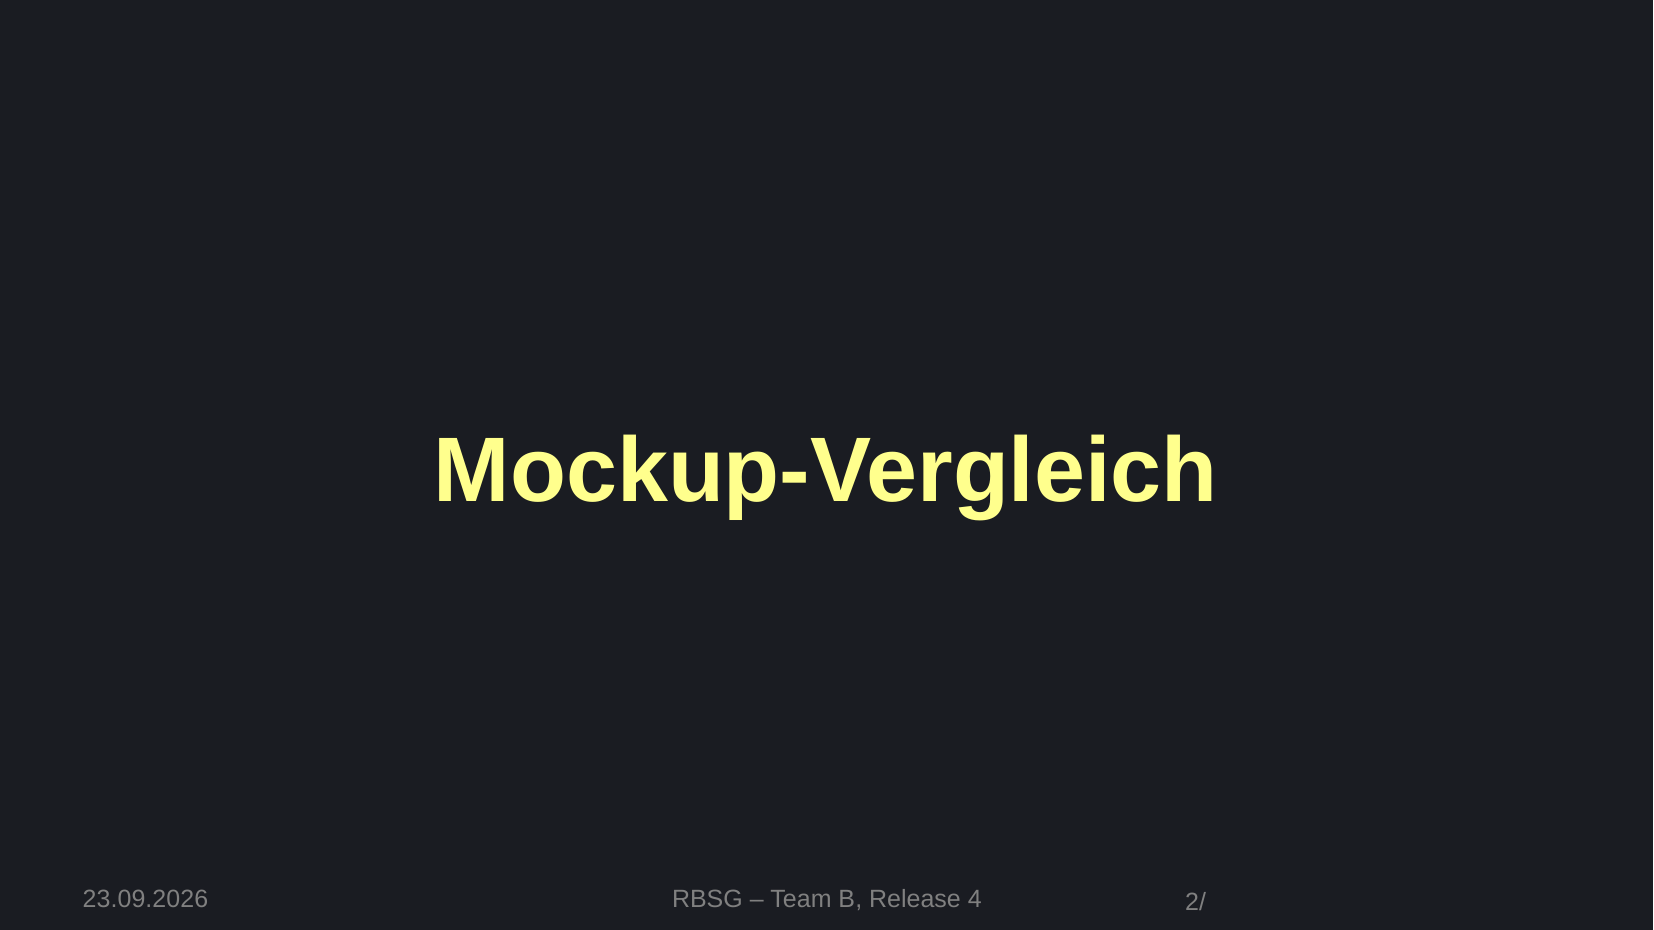

# Mockup-Vergleich
RBSG – Team B, Release 4
1/